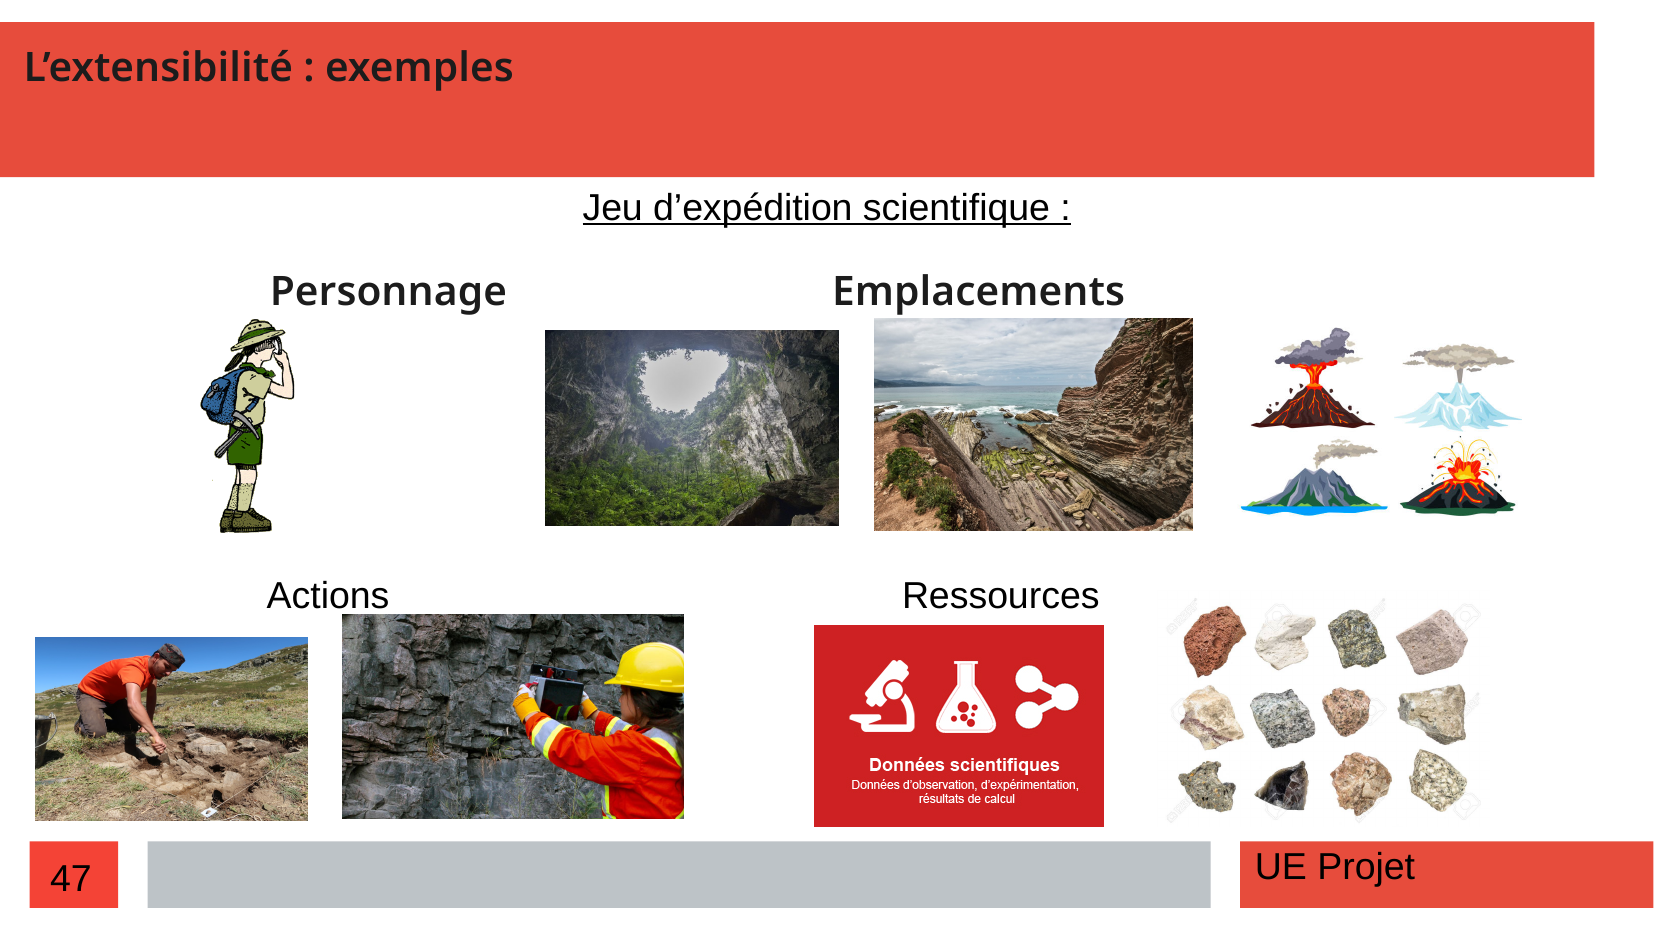

# L’extensibilité : exemples
Jeu d’expédition scientifique :
 Personnage Emplacements
 Actions Ressources
UE Projet
47